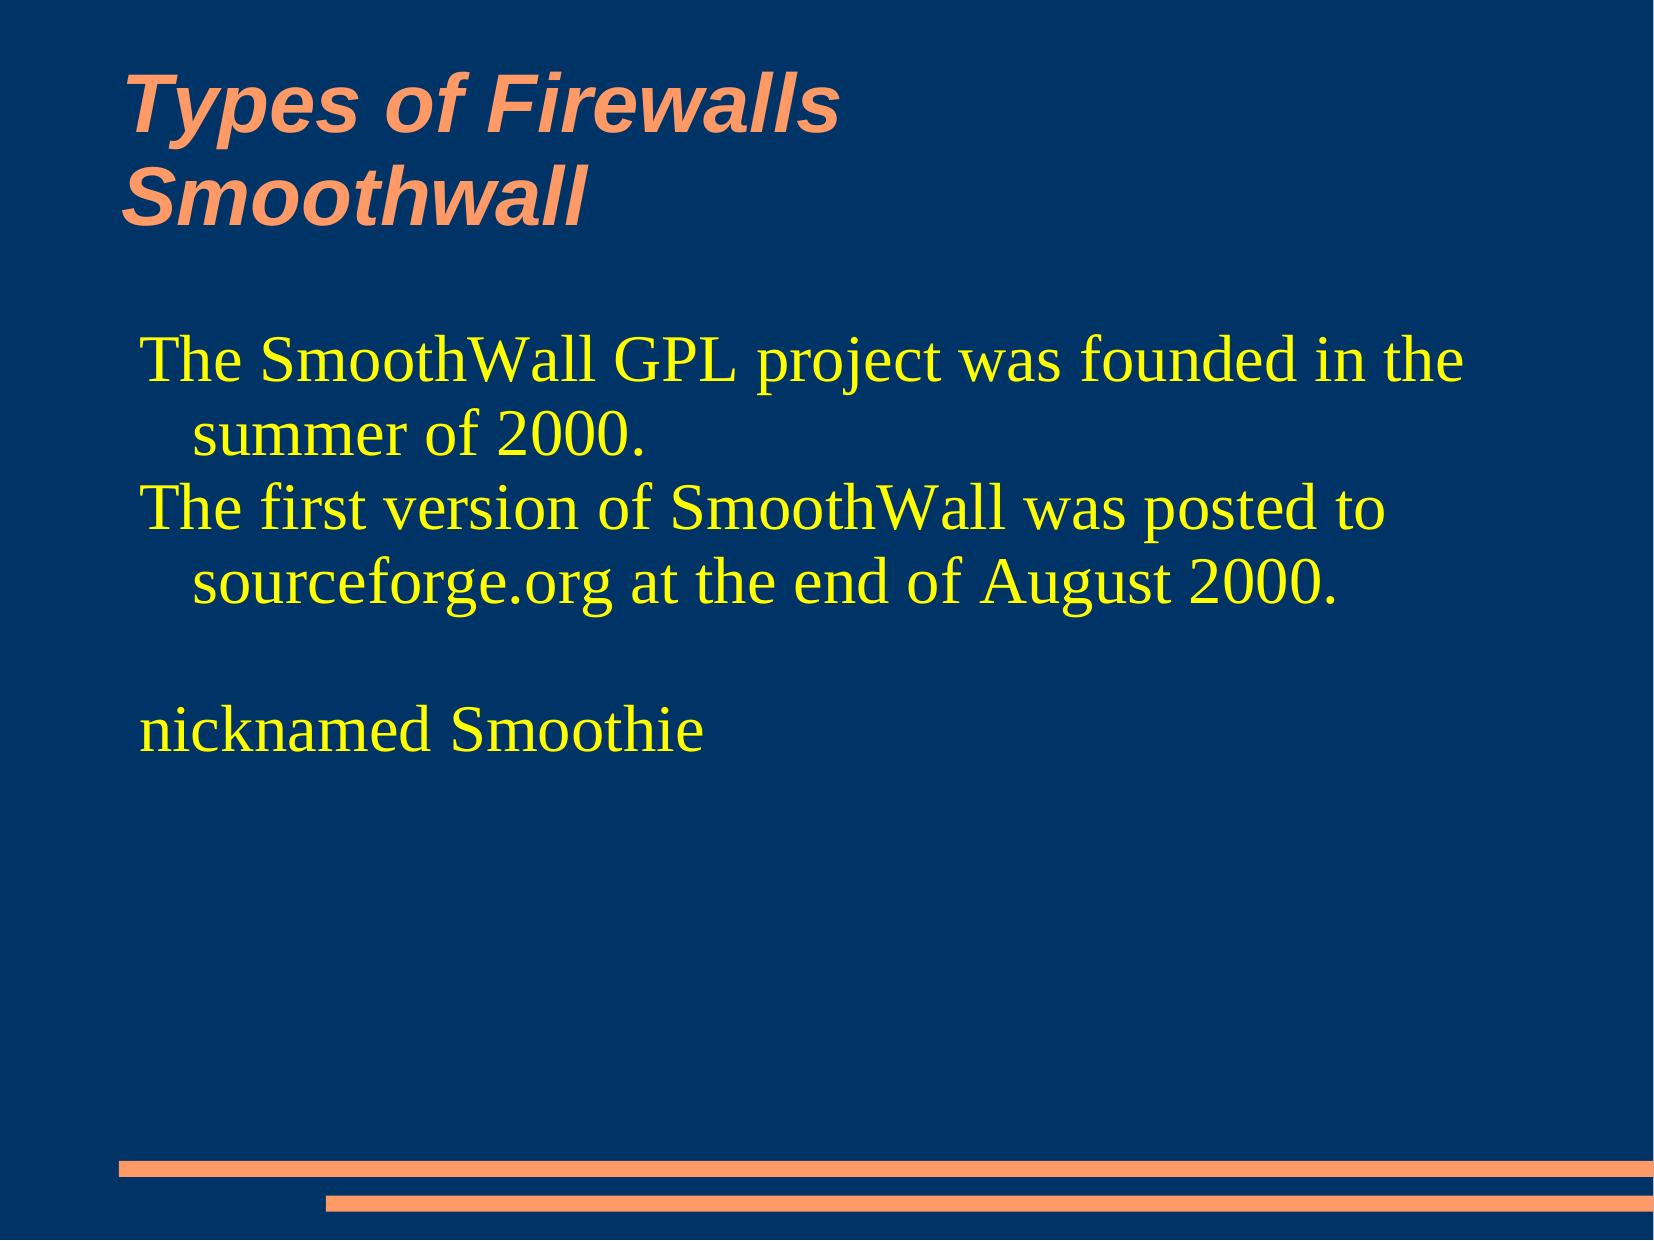

# Types of Firewalls Smoothwall
The SmoothWall GPL project was founded in the summer of 2000.
The first version of SmoothWall was posted to sourceforge.org at the end of August 2000.
nicknamed Smoothie